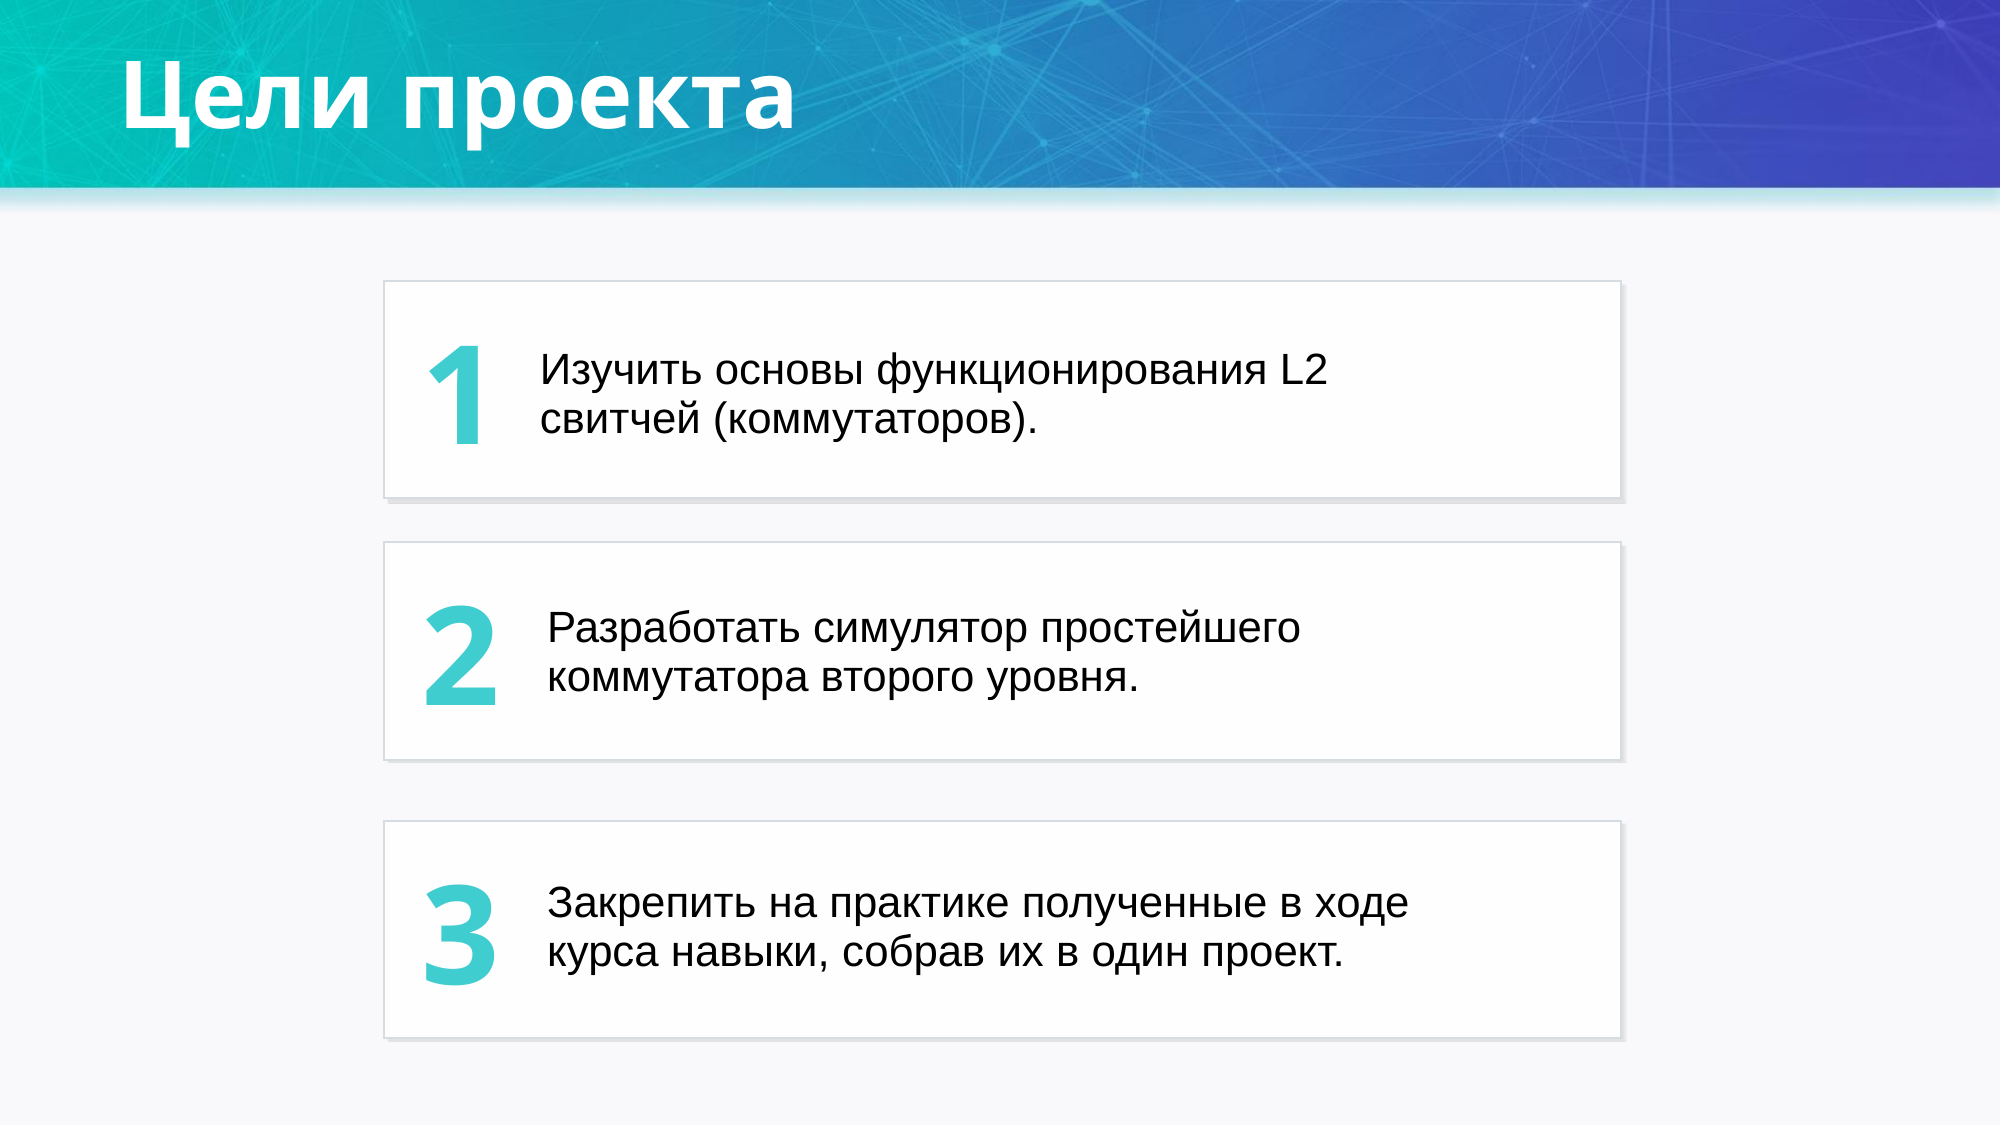

Цели проекта
1
Изучить основы функционирования L2 свитчей (коммутаторов).
2
Разработать симулятор простейшего коммутатора второго уровня.
3
Закрепить на практике полученные в ходе курса навыки, собрав их в один проект.